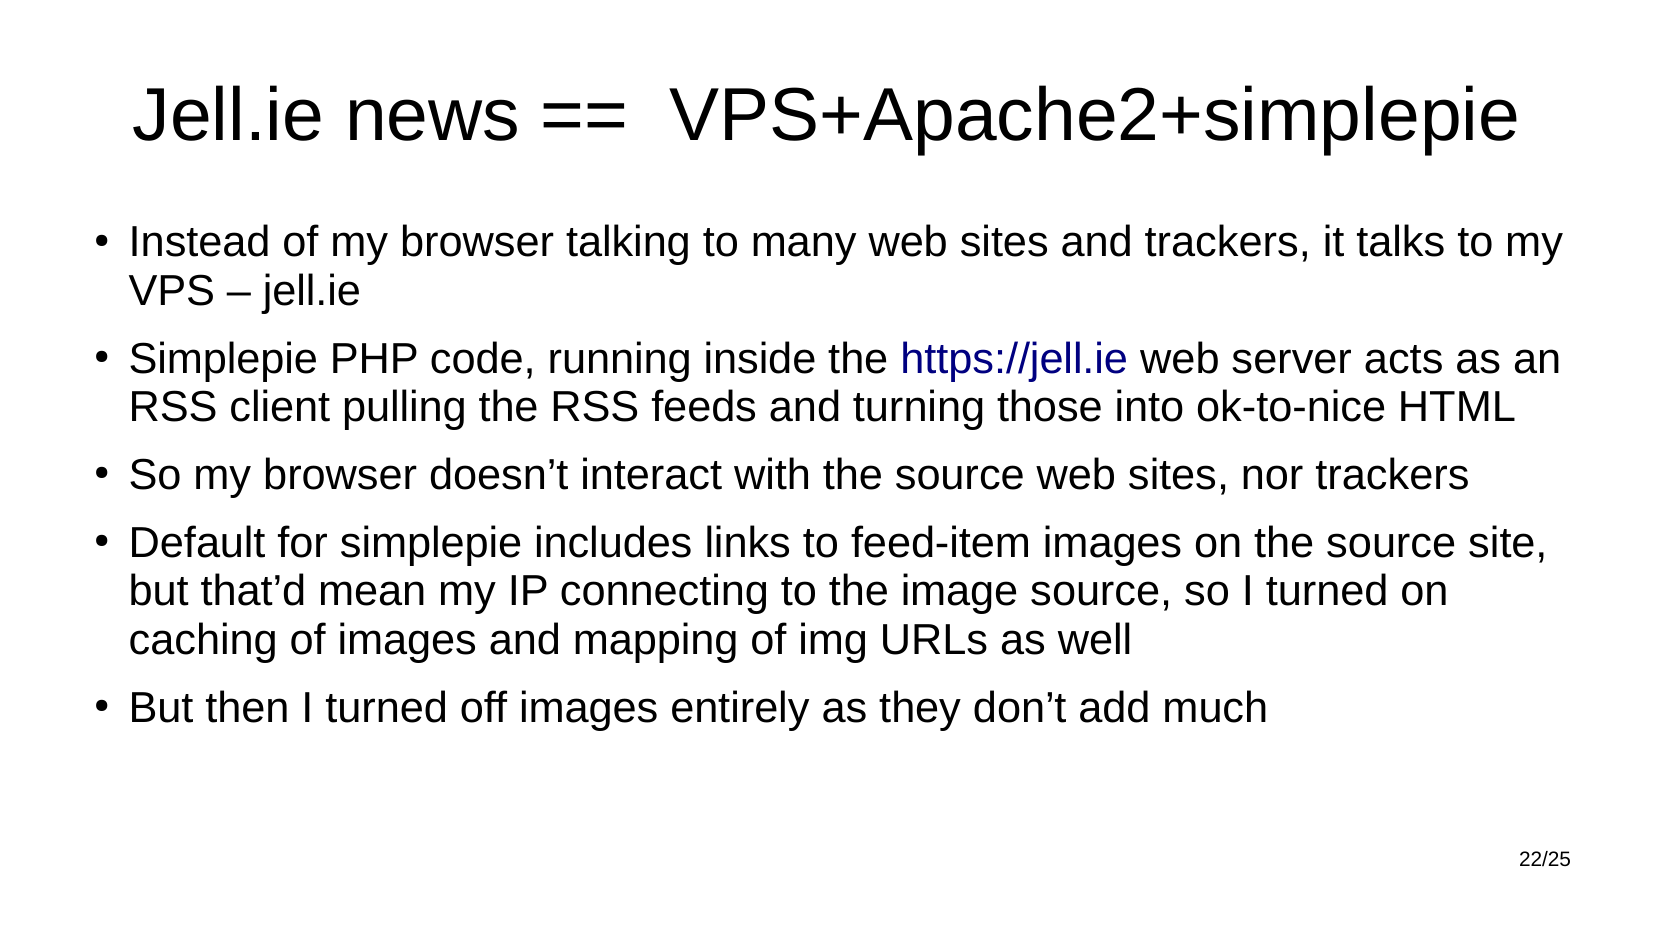

# Jell.ie news == VPS+Apache2+simplepie
Instead of my browser talking to many web sites and trackers, it talks to my VPS – jell.ie
Simplepie PHP code, running inside the https://jell.ie web server acts as an RSS client pulling the RSS feeds and turning those into ok-to-nice HTML
So my browser doesn’t interact with the source web sites, nor trackers
Default for simplepie includes links to feed-item images on the source site, but that’d mean my IP connecting to the image source, so I turned on caching of images and mapping of img URLs as well
But then I turned off images entirely as they don’t add much
22